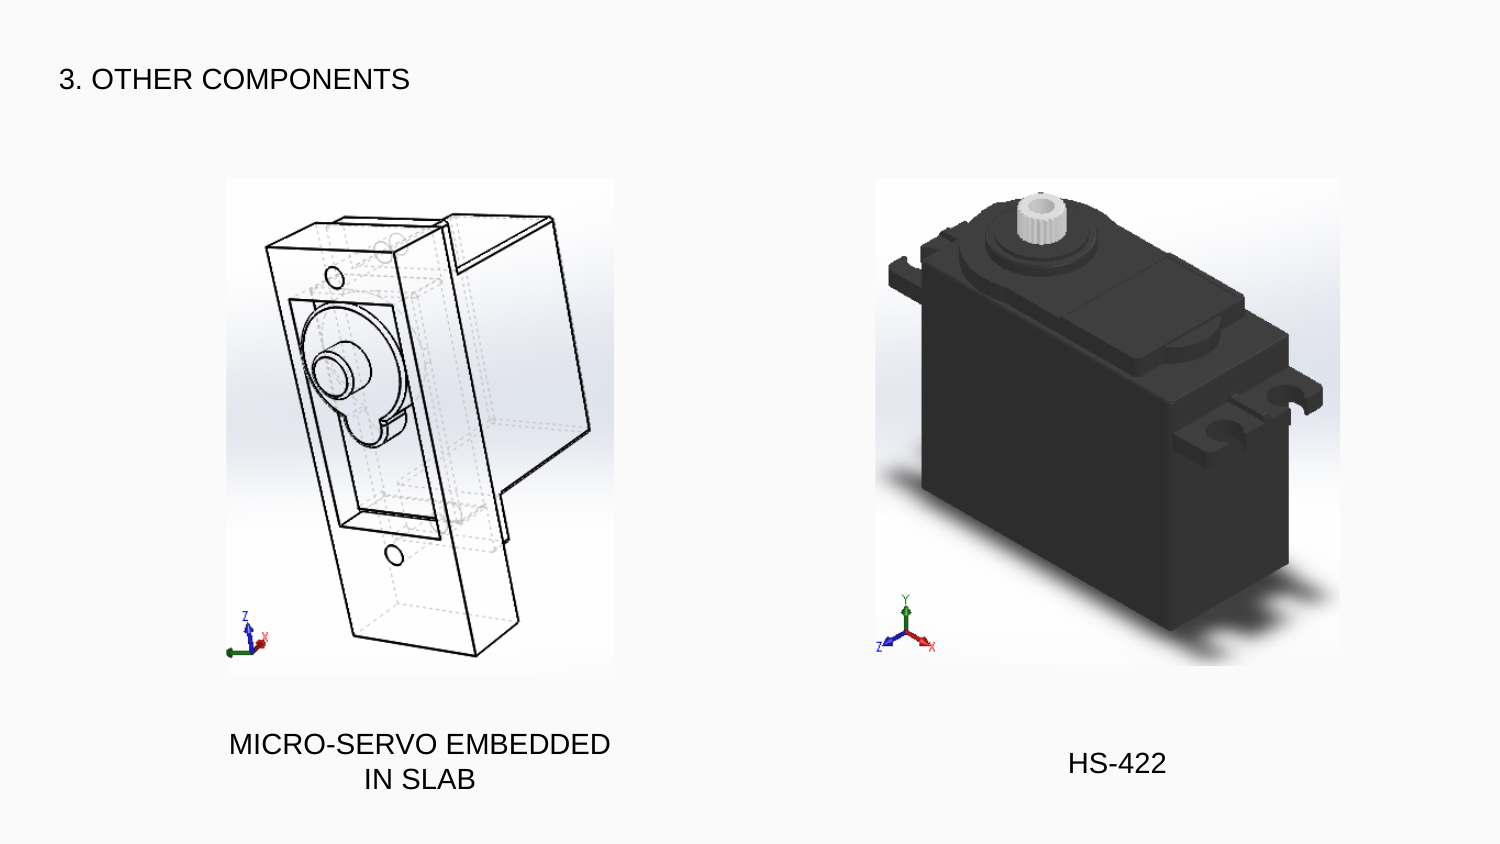

3. OTHER COMPONENTS
MICRO-SERVO EMBEDDED IN SLAB
HS-422